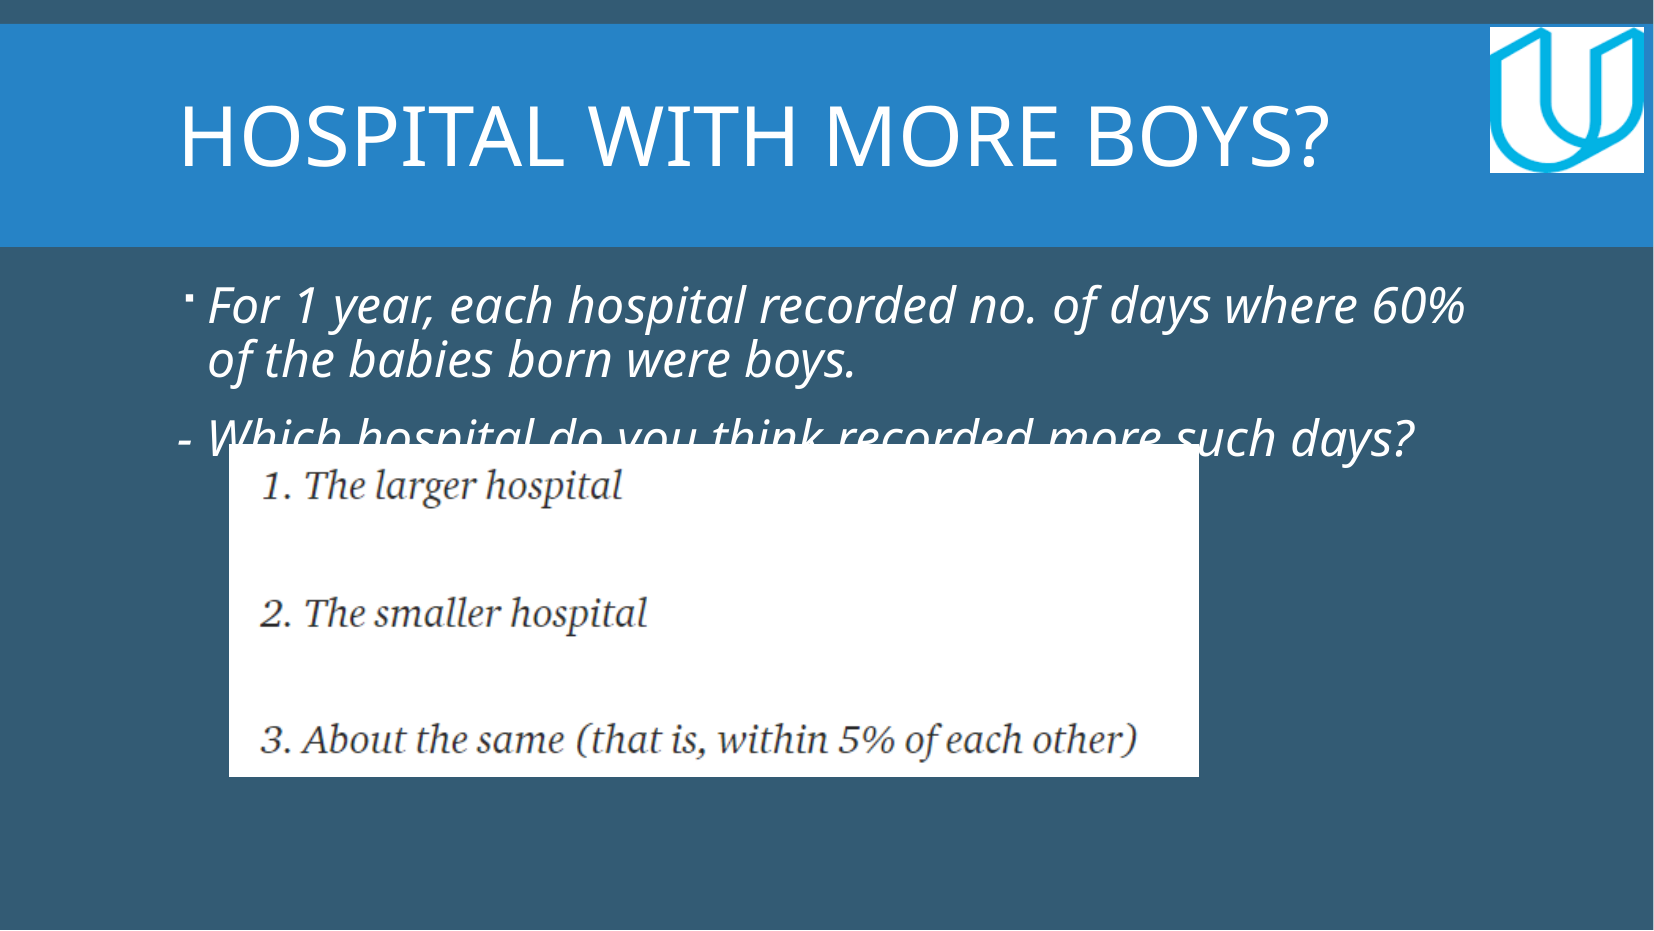

Hospital with more boys?
For 1 year, each hospital recorded no. of days where 60% of the babies born were boys.
- Which hospital do you think recorded more such days?